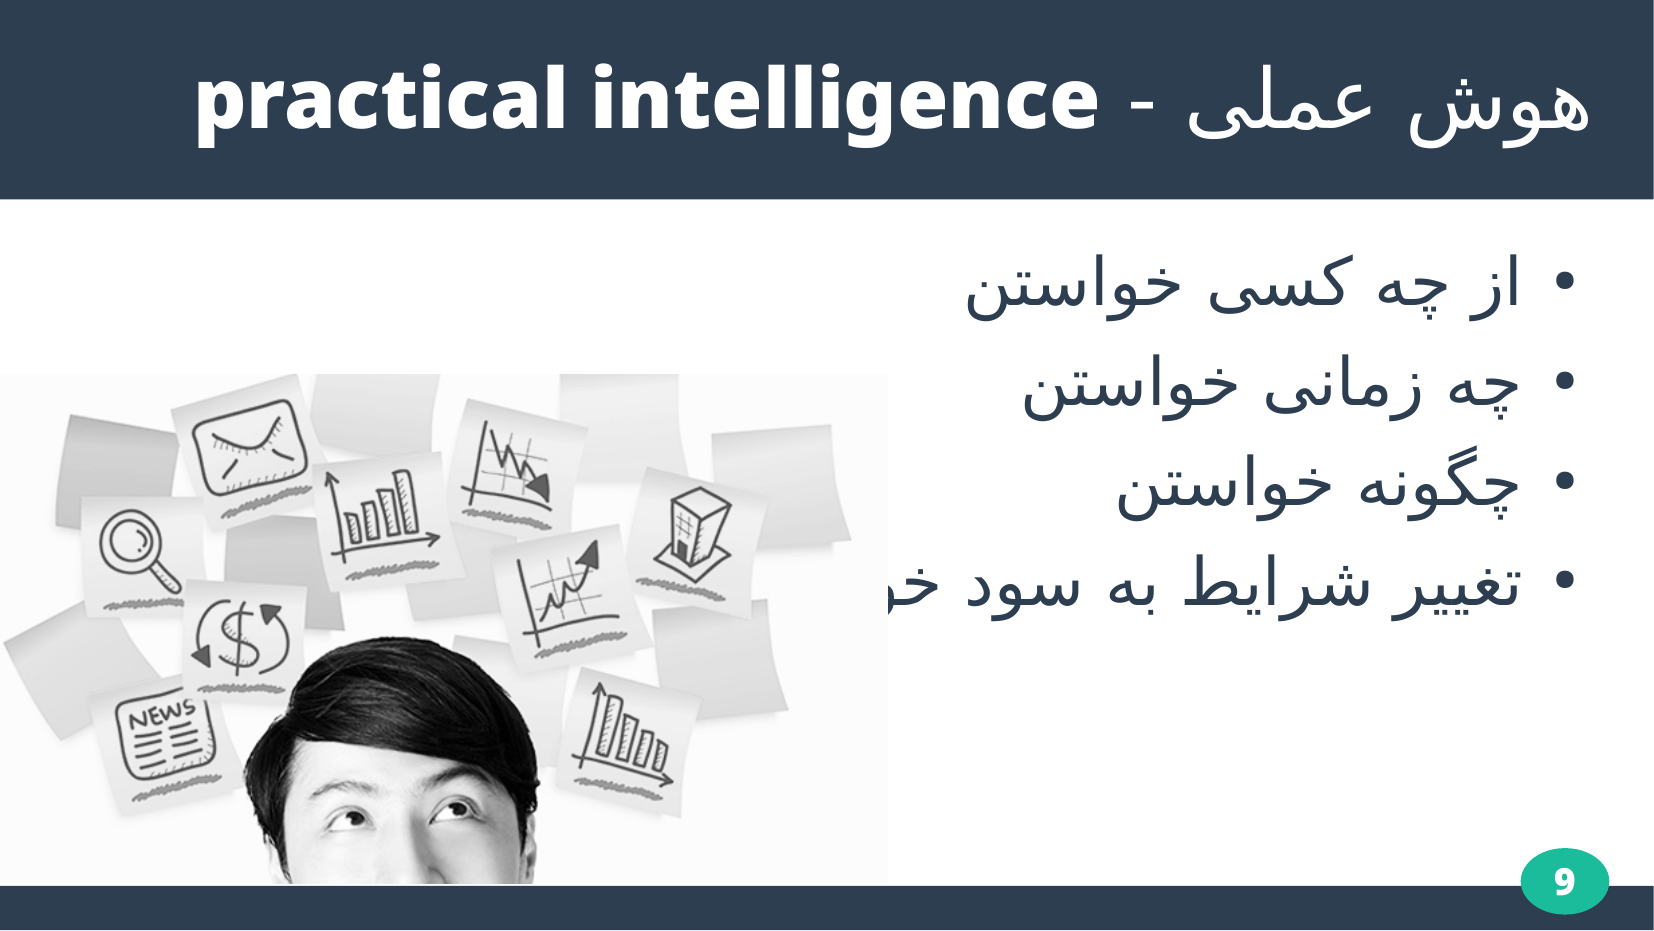

# هوش عملی - practical intelligence
از چه کسی خواستن
چه زمانی خواستن
چگونه خواستن
تغییر شرایط به سود خود
9